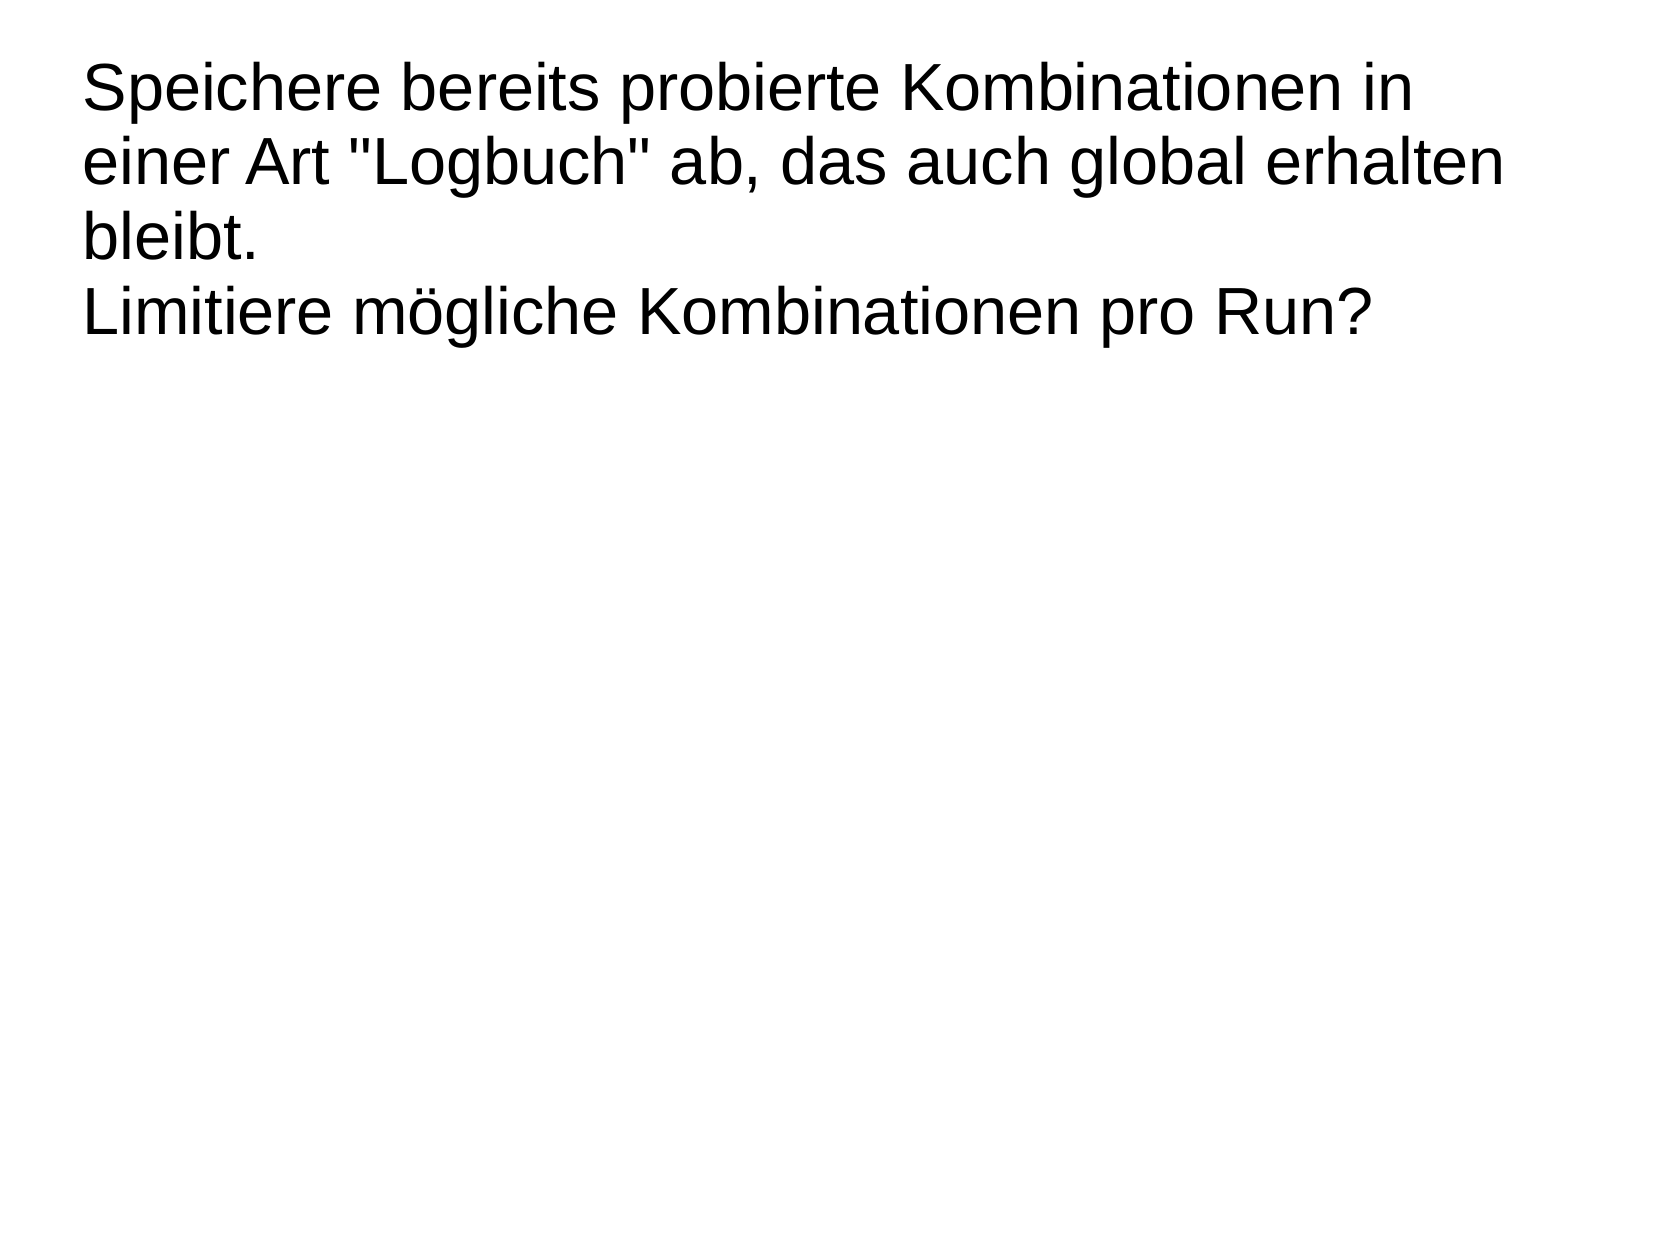

# Speichere bereits probierte Kombinationen in einer Art "Logbuch" ab, das auch global erhalten bleibt.
Limitiere mögliche Kombinationen pro Run?